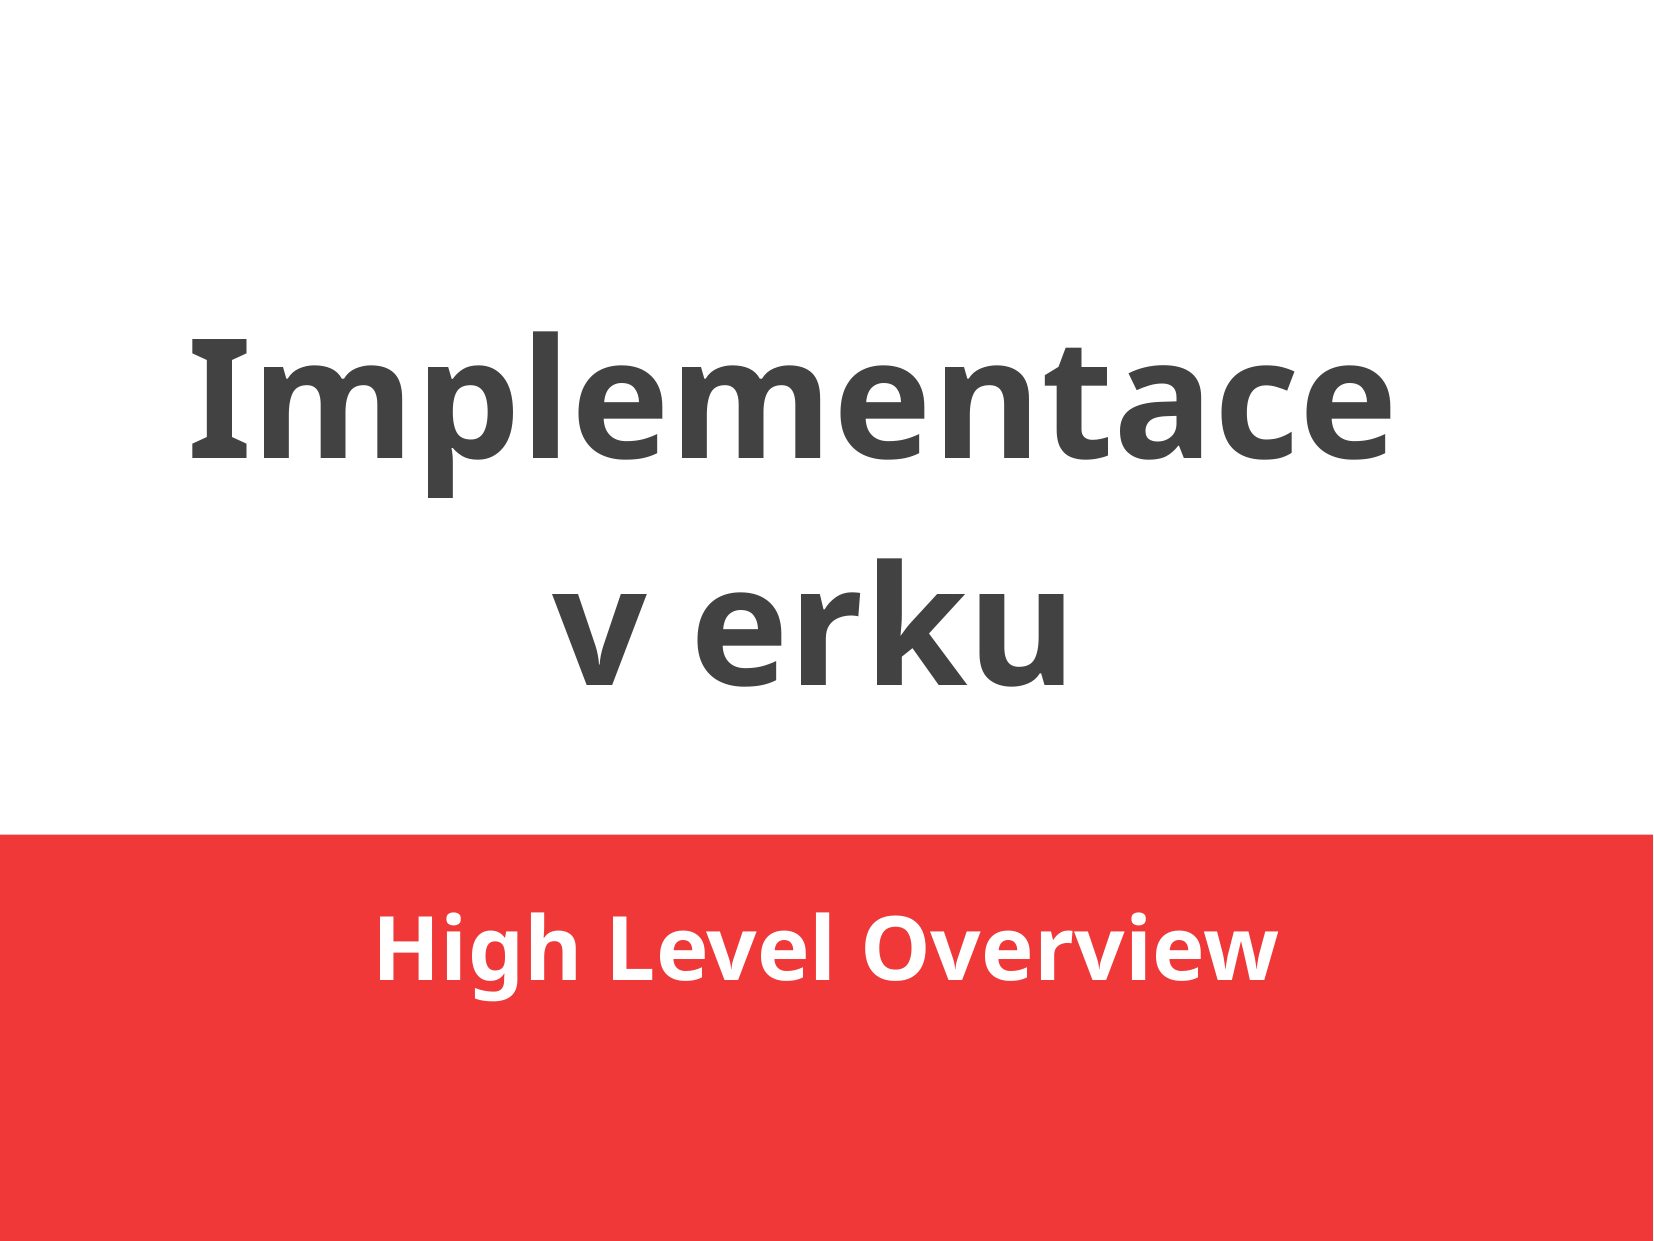

# Implementace v erku
High Level Overview